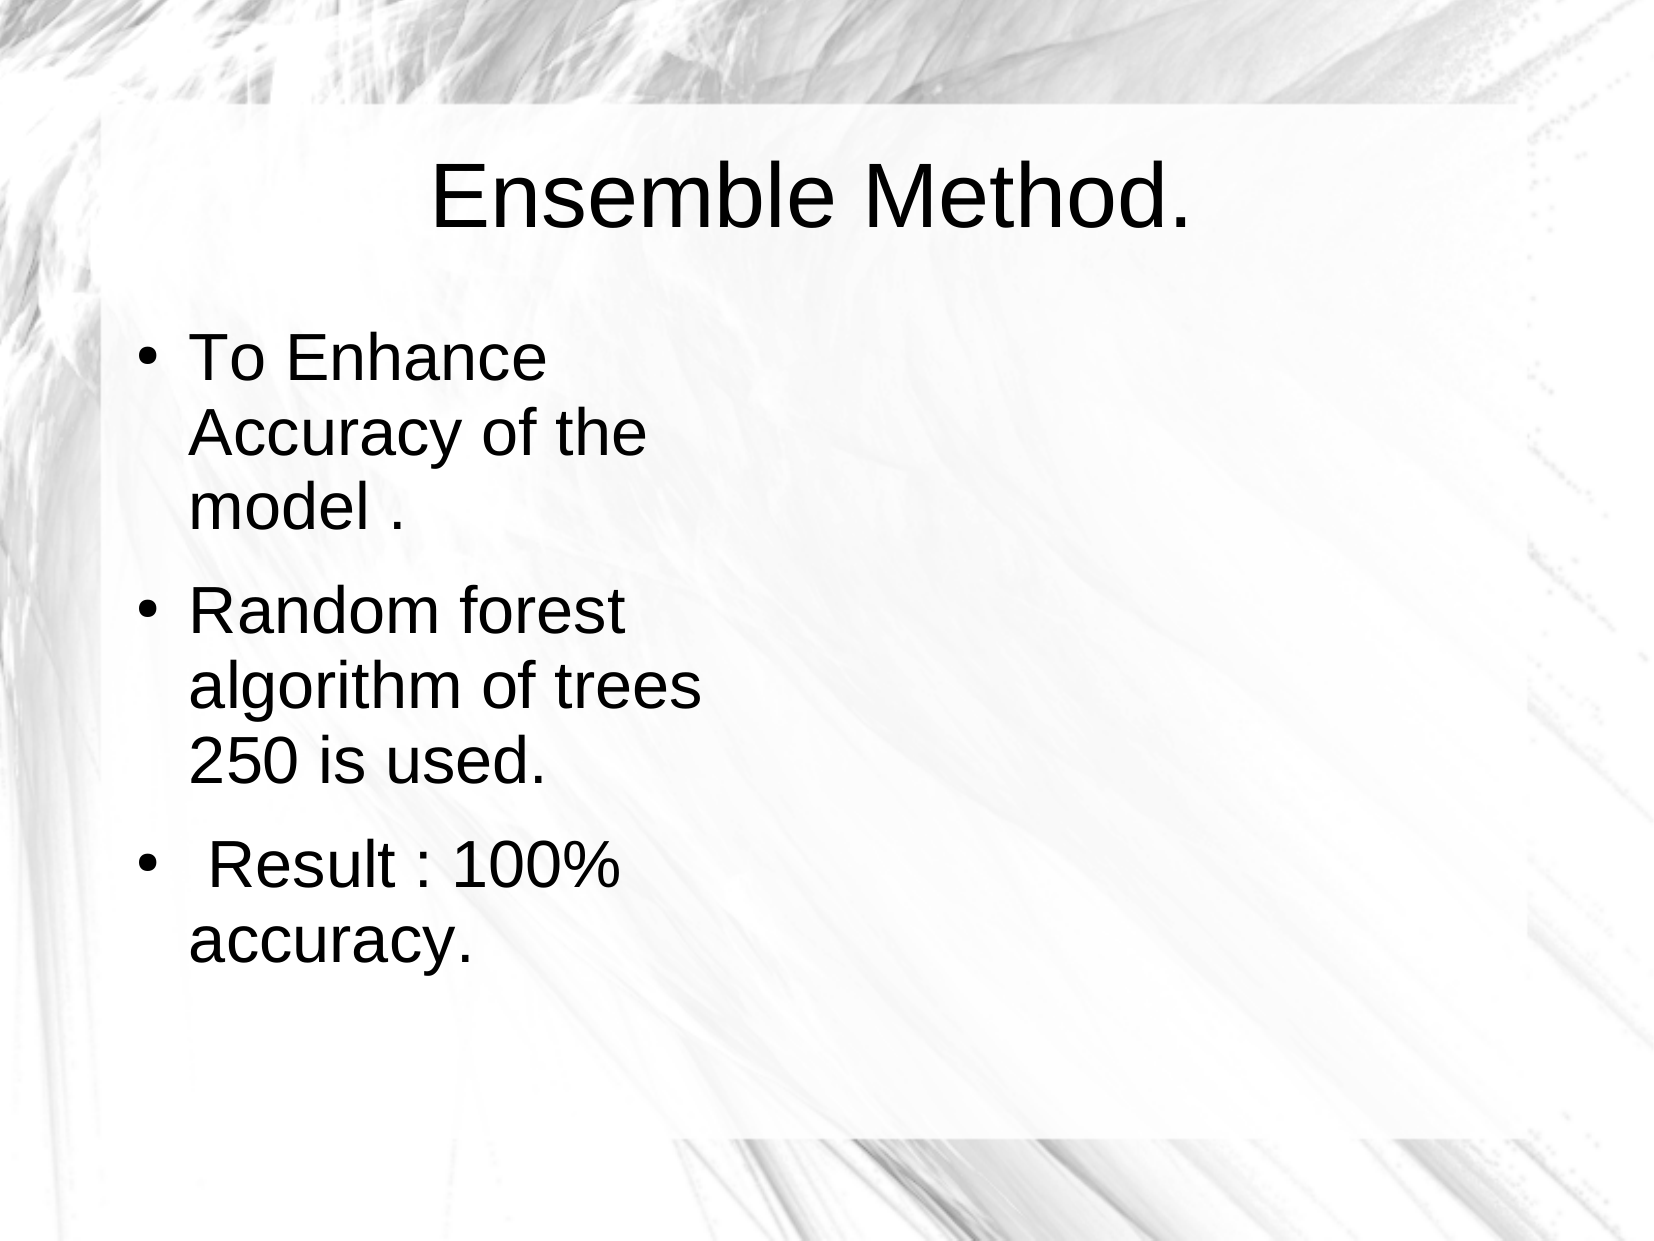

# Ensemble Method.
To Enhance Accuracy of the model .
Random forest algorithm of trees 250 is used.
 Result : 100% accuracy.